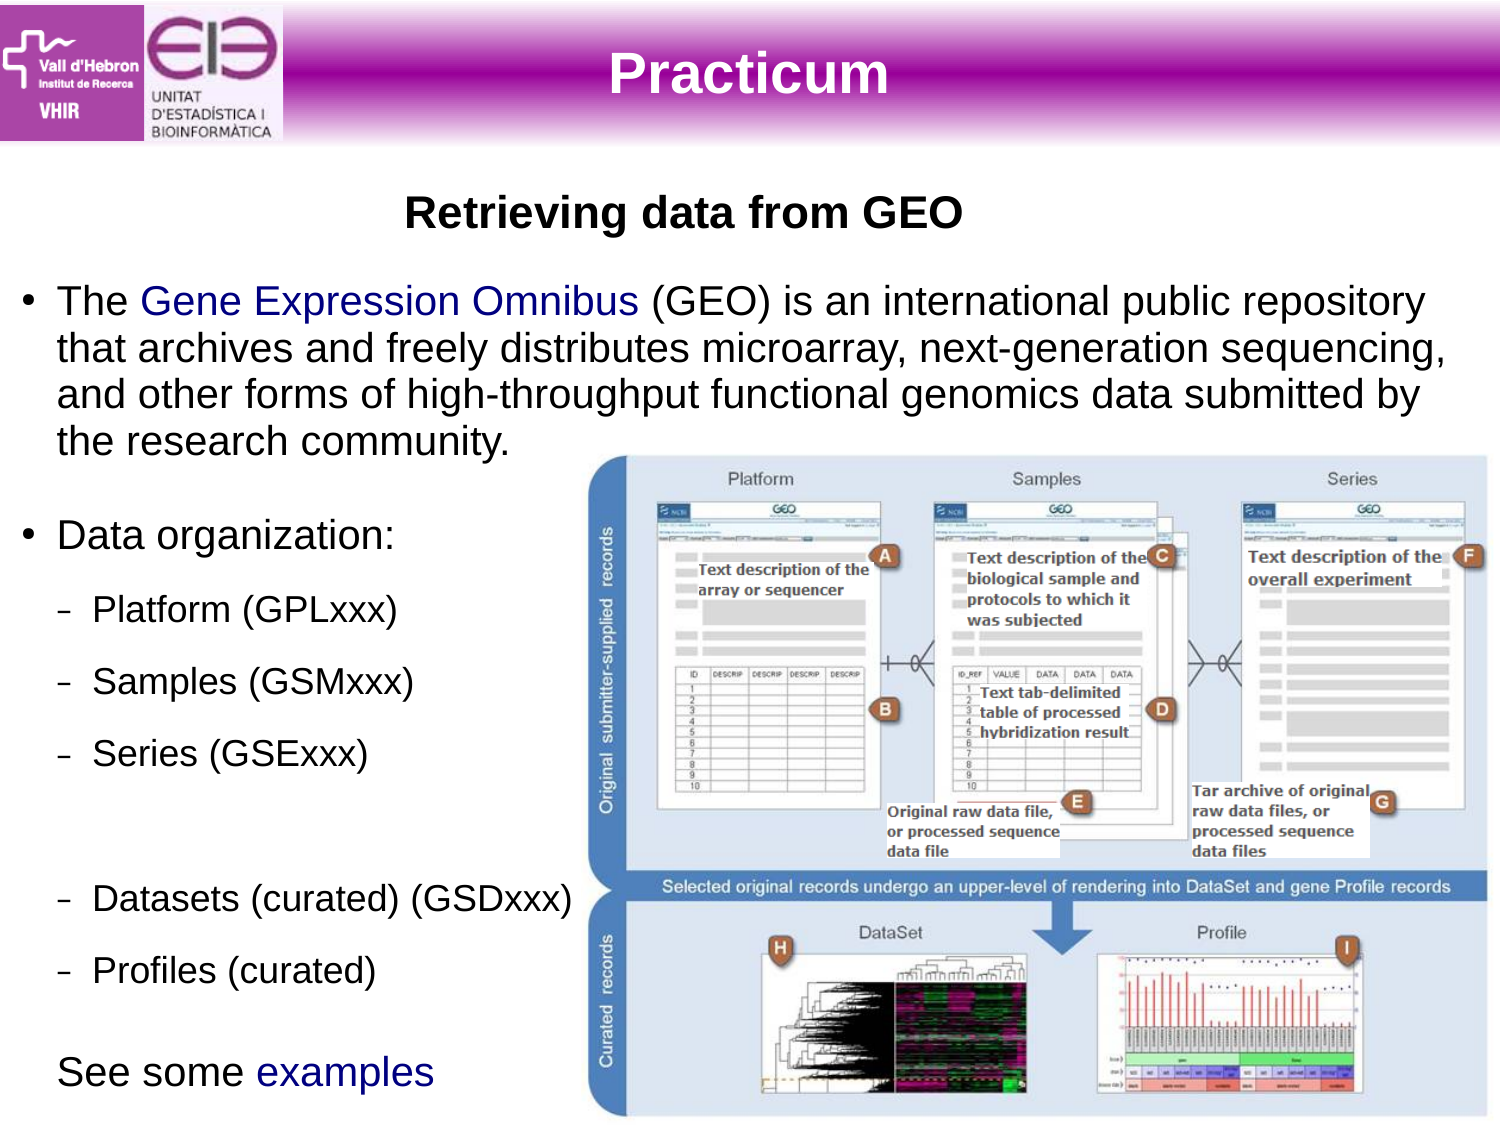

Practicum
Retrieving data from GEO
The Gene Expression Omnibus (GEO) is an international public repository that archives and freely distributes microarray, next-generation sequencing, and other forms of high-throughput functional genomics data submitted by the research community.
Data organization:
Platform (GPLxxx)
Samples (GSMxxx)
Series (GSExxx)
Datasets (curated) (GSDxxx)
Profiles (curated)
See some examples